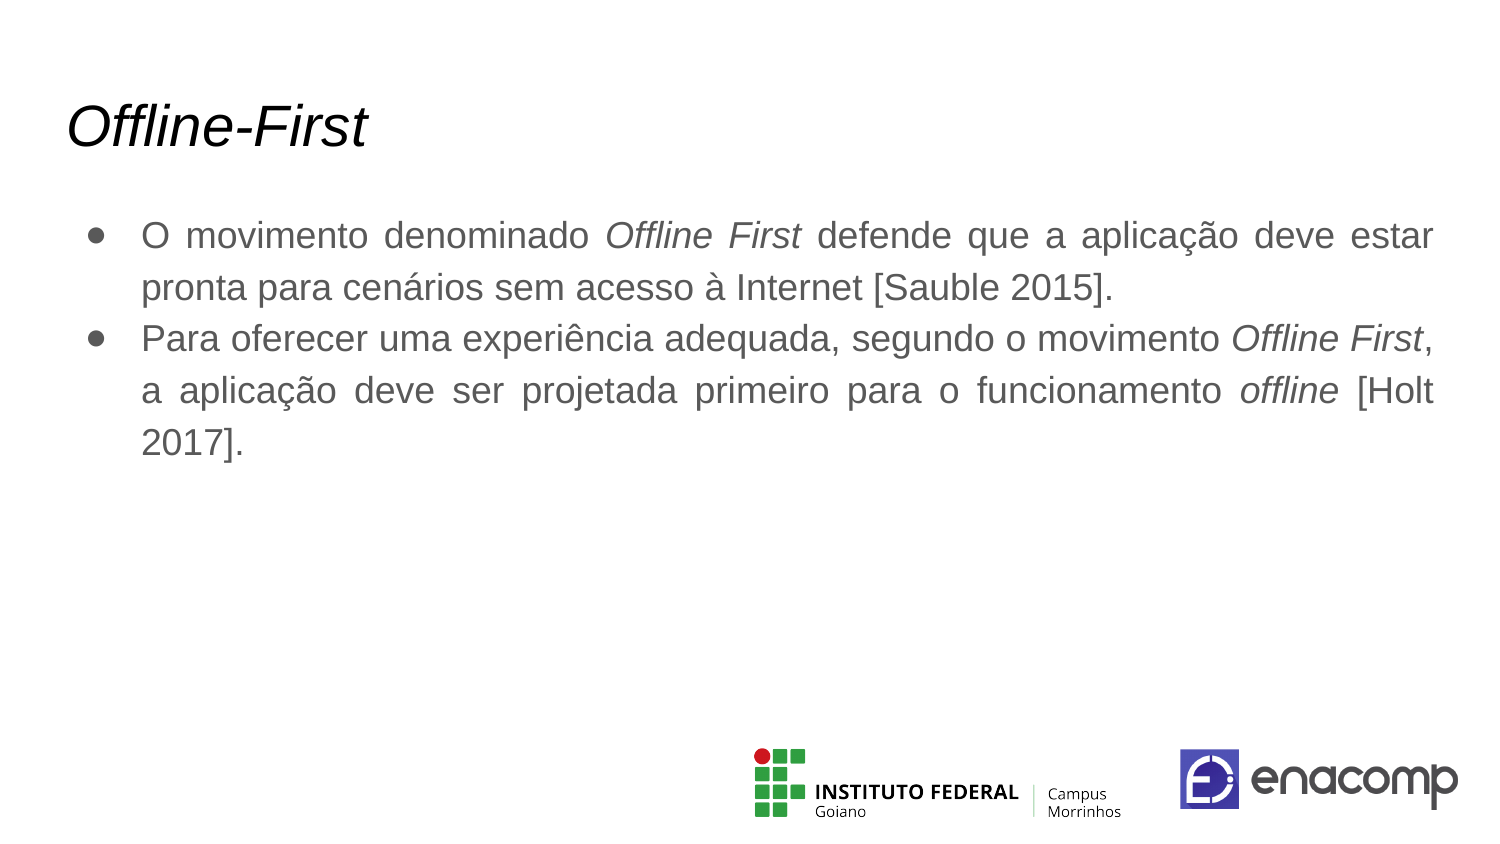

# Offline-First
O movimento denominado Offline First defende que a aplicação deve estar pronta para cenários sem acesso à Internet [Sauble 2015].
Para oferecer uma experiência adequada, segundo o movimento Offline First, a aplicação deve ser projetada primeiro para o funcionamento offline [Holt 2017].